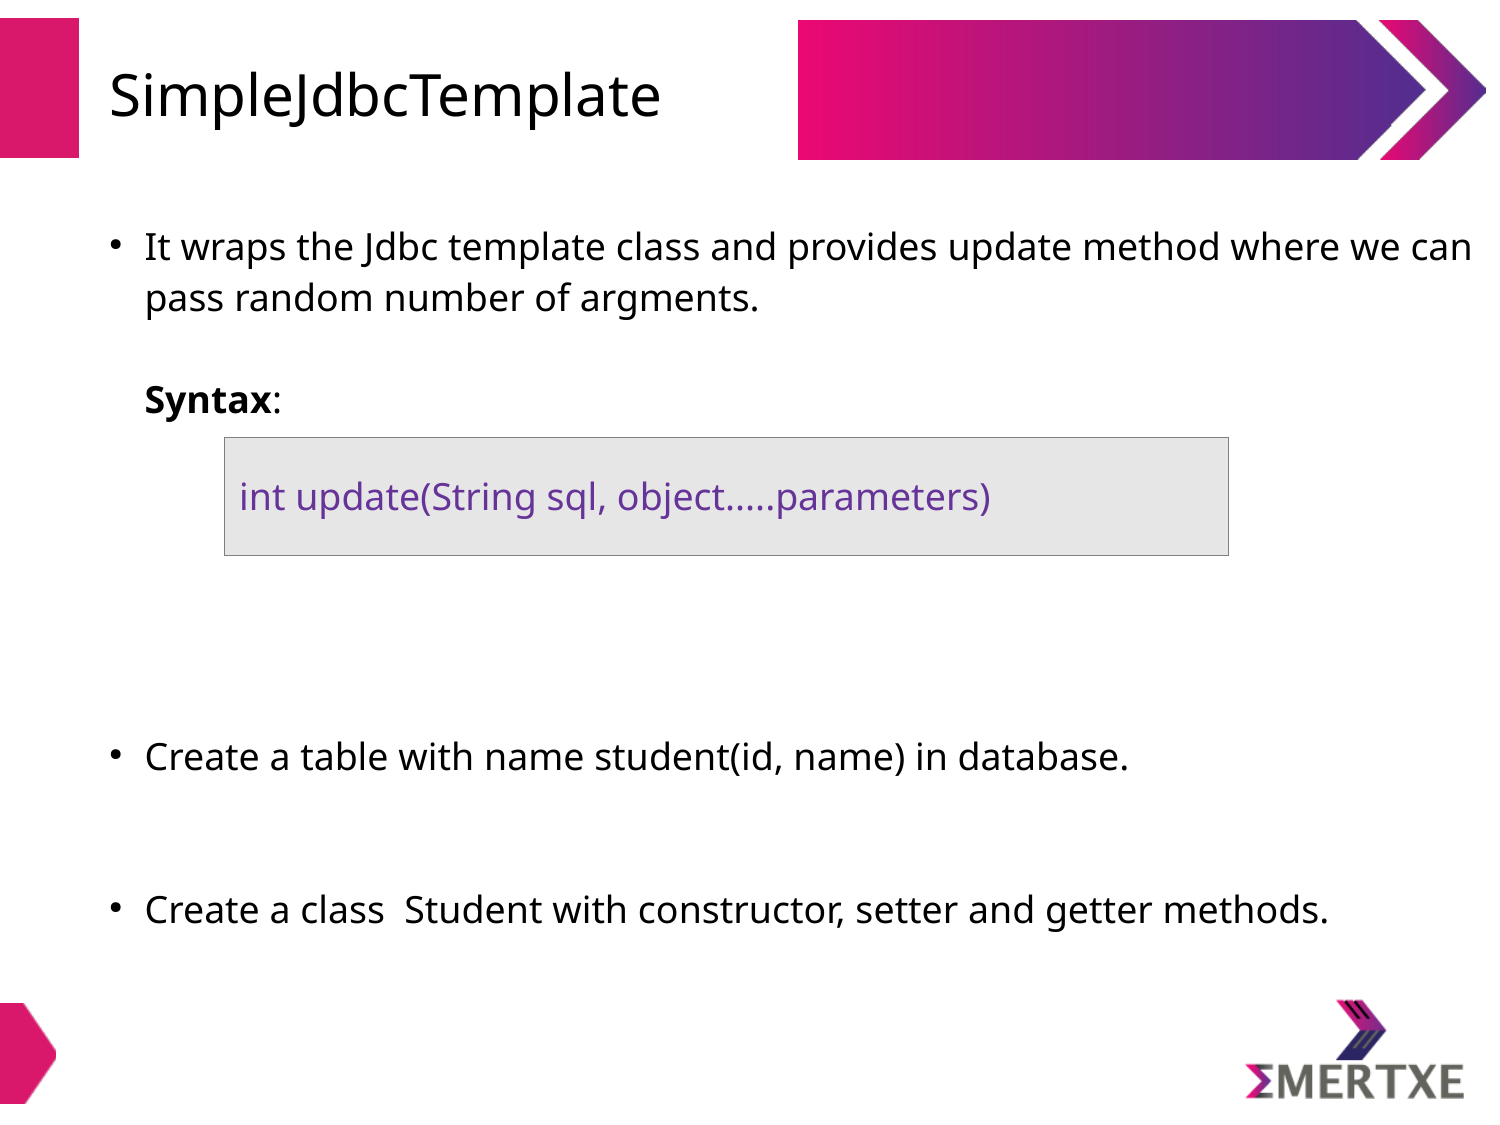

SimpleJdbcTemplate
It wraps the Jdbc template class and provides update method where we can pass random number of argments.
Syntax:
Create a table with name student(id, name) in database.
Create a class Student with constructor, setter and getter methods.
int update(String sql, object.....parameters)